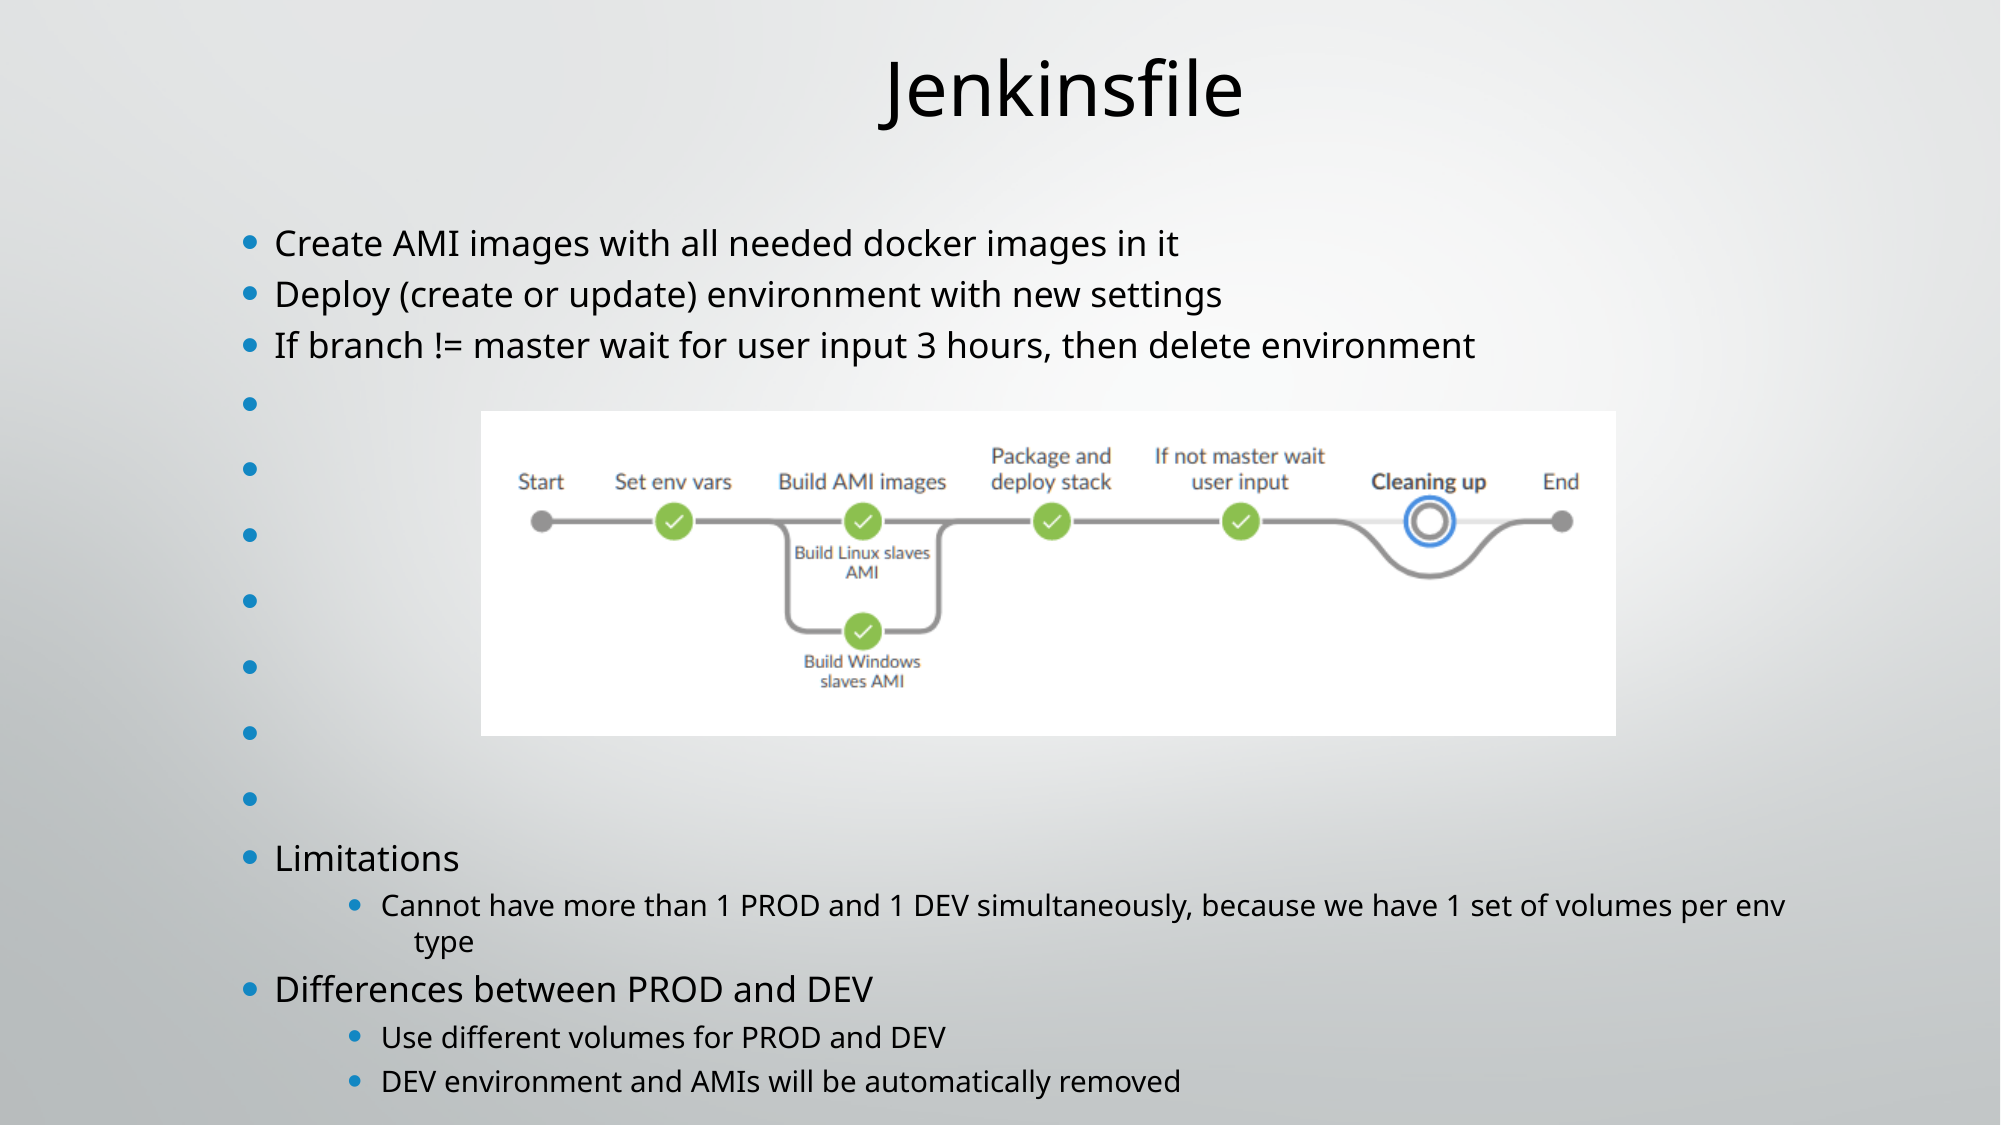

# Jenkinsfile
Create AMI images with all needed docker images in it
Deploy (create or update) environment with new settings
If branch != master wait for user input 3 hours, then delete environment
Limitations
Cannot have more than 1 PROD and 1 DEV simultaneously, because we have 1 set of volumes per env type
Differences between PROD and DEV
Use different volumes for PROD and DEV
DEV environment and AMIs will be automatically removed